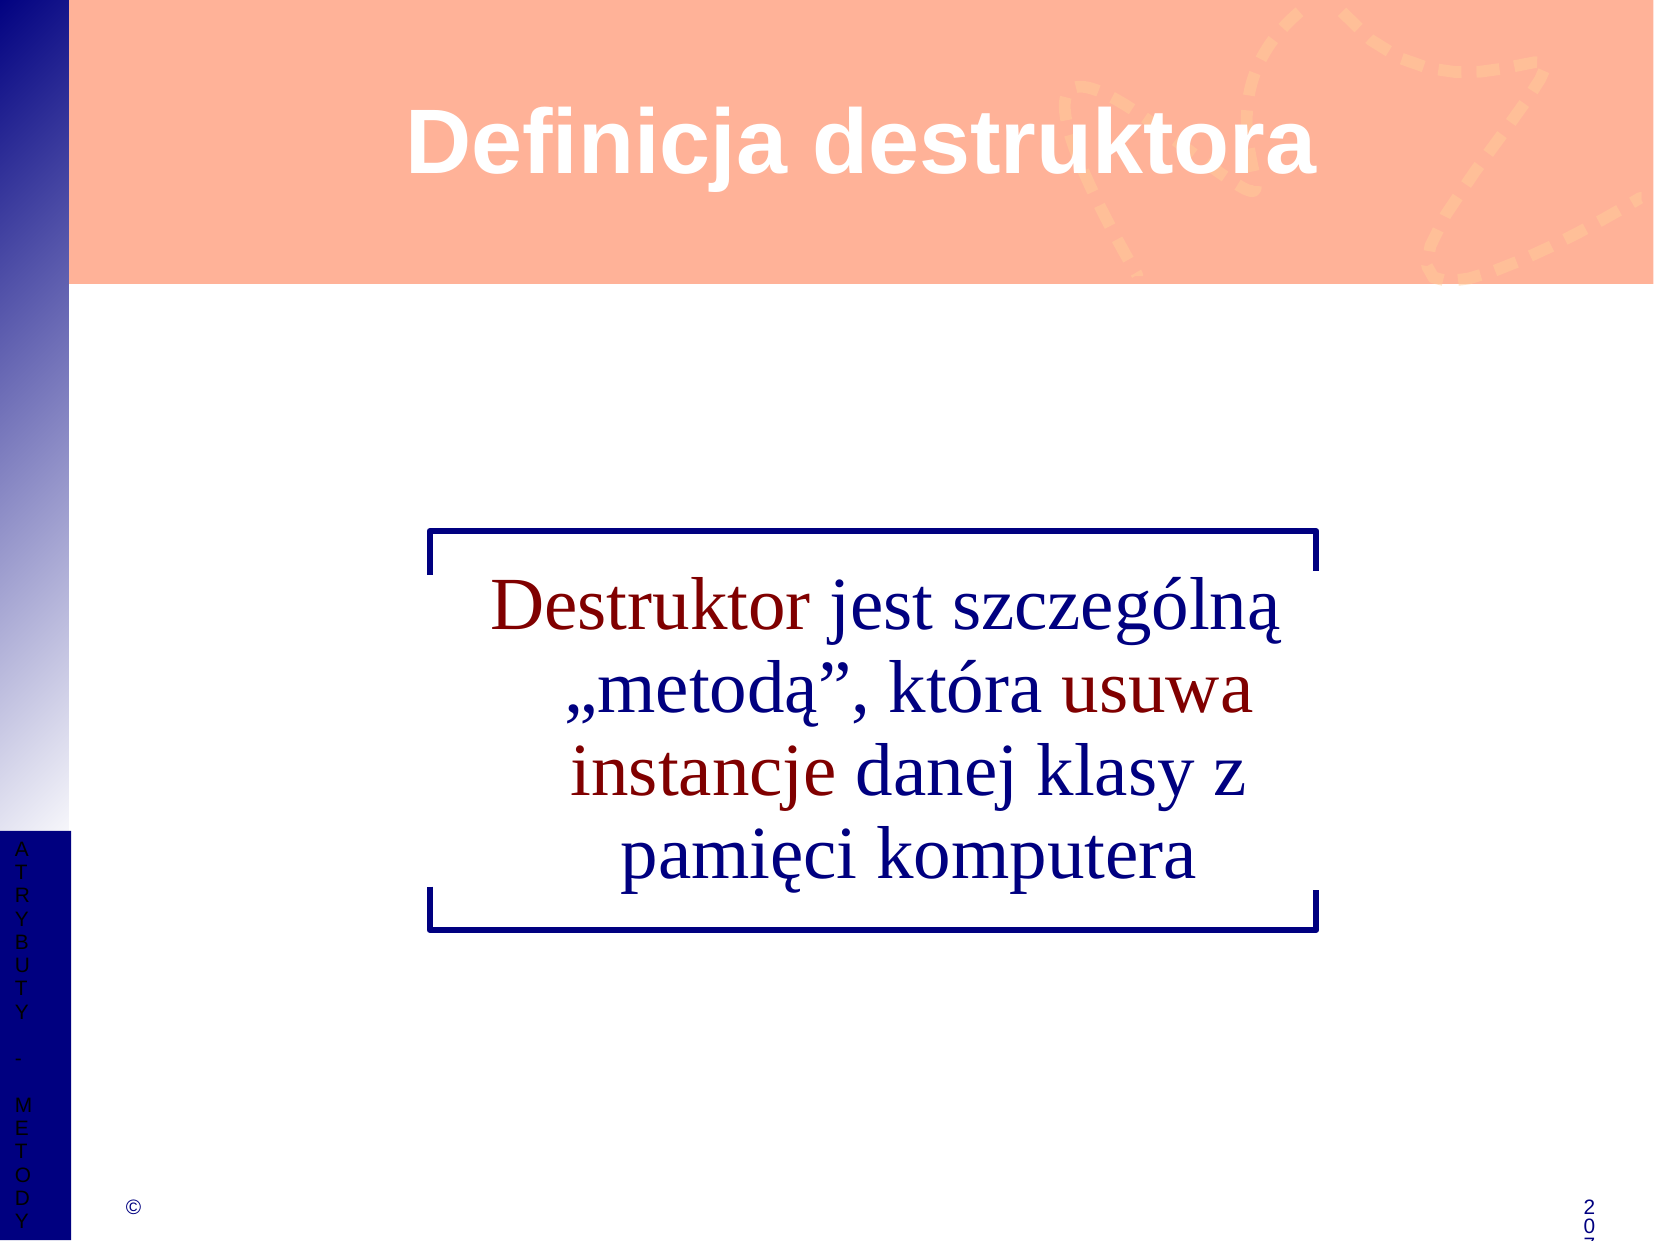

# Definicja destruktora
Destruktor jest szczególną „metodą”, która usuwa instancje danej klasy z pamięci komputera
A
T
R
Y
B
U
T
Y
-
M
E
T
O
D
Y